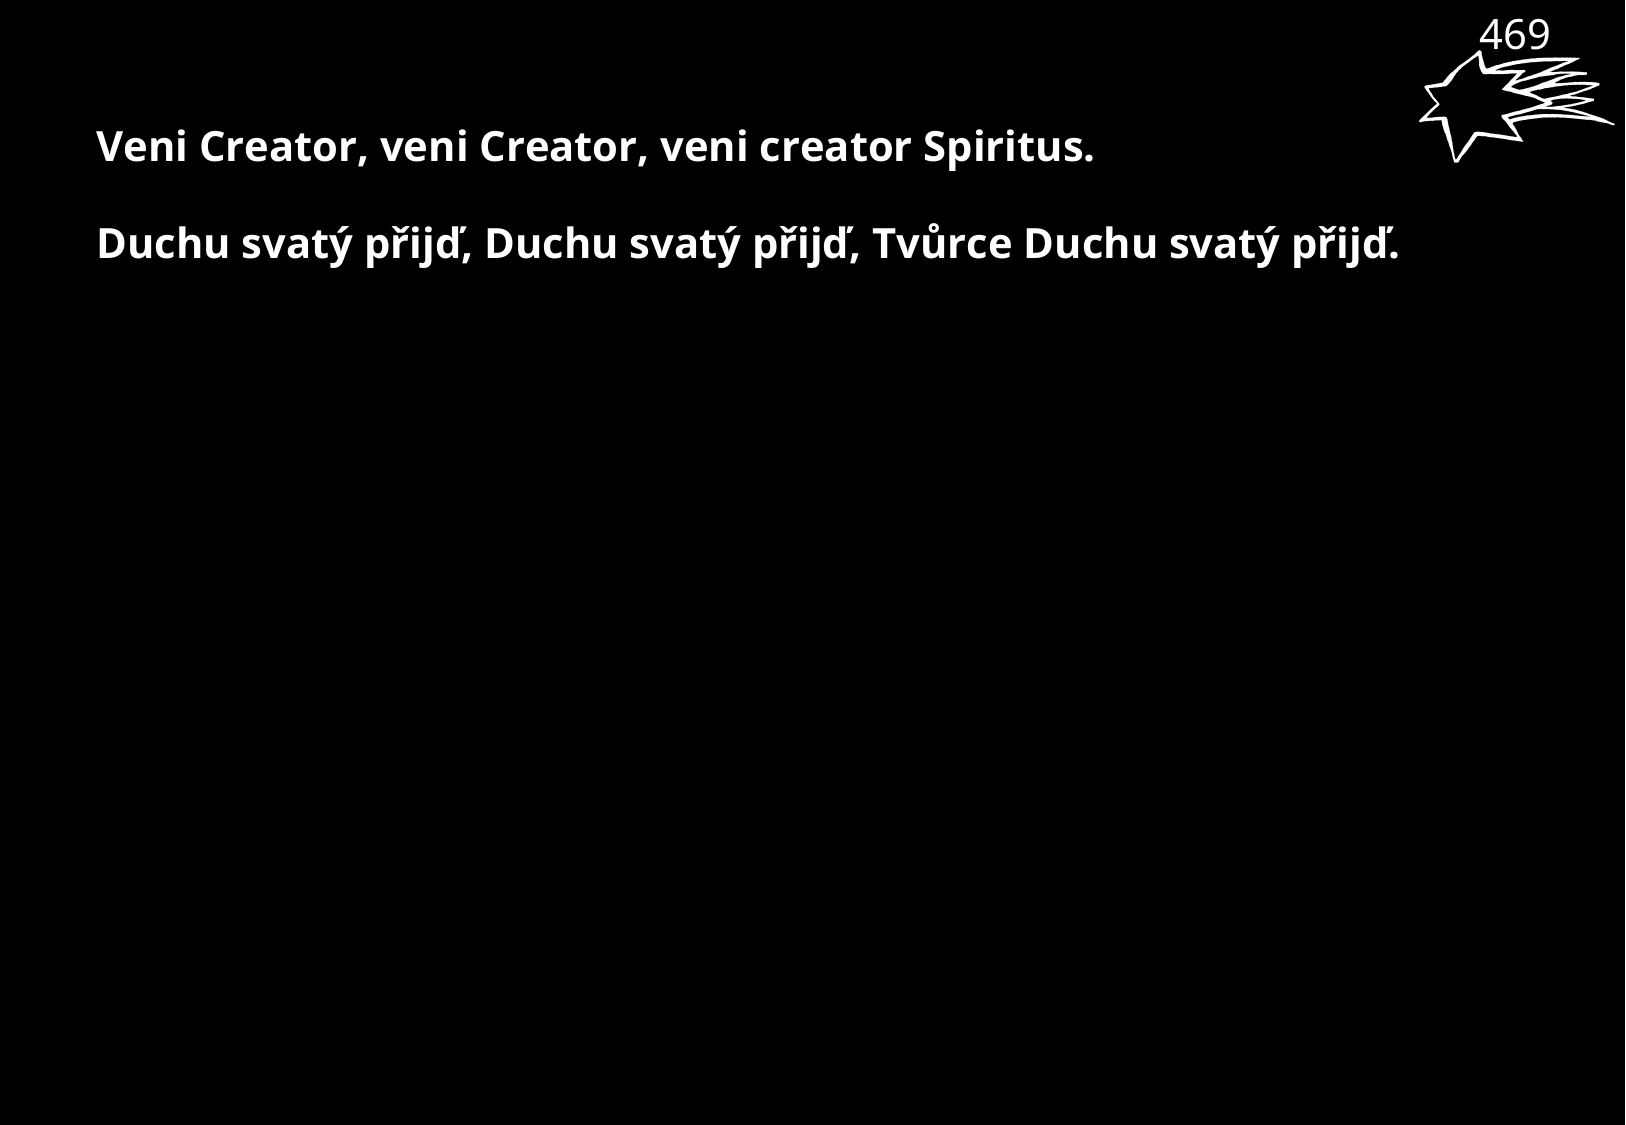

469
# Veni Creator, veni Creator, veni creator Spiritus.
Duchu svatý přijď, Duchu svatý přijď, Tvůrce Duchu svatý přijď.